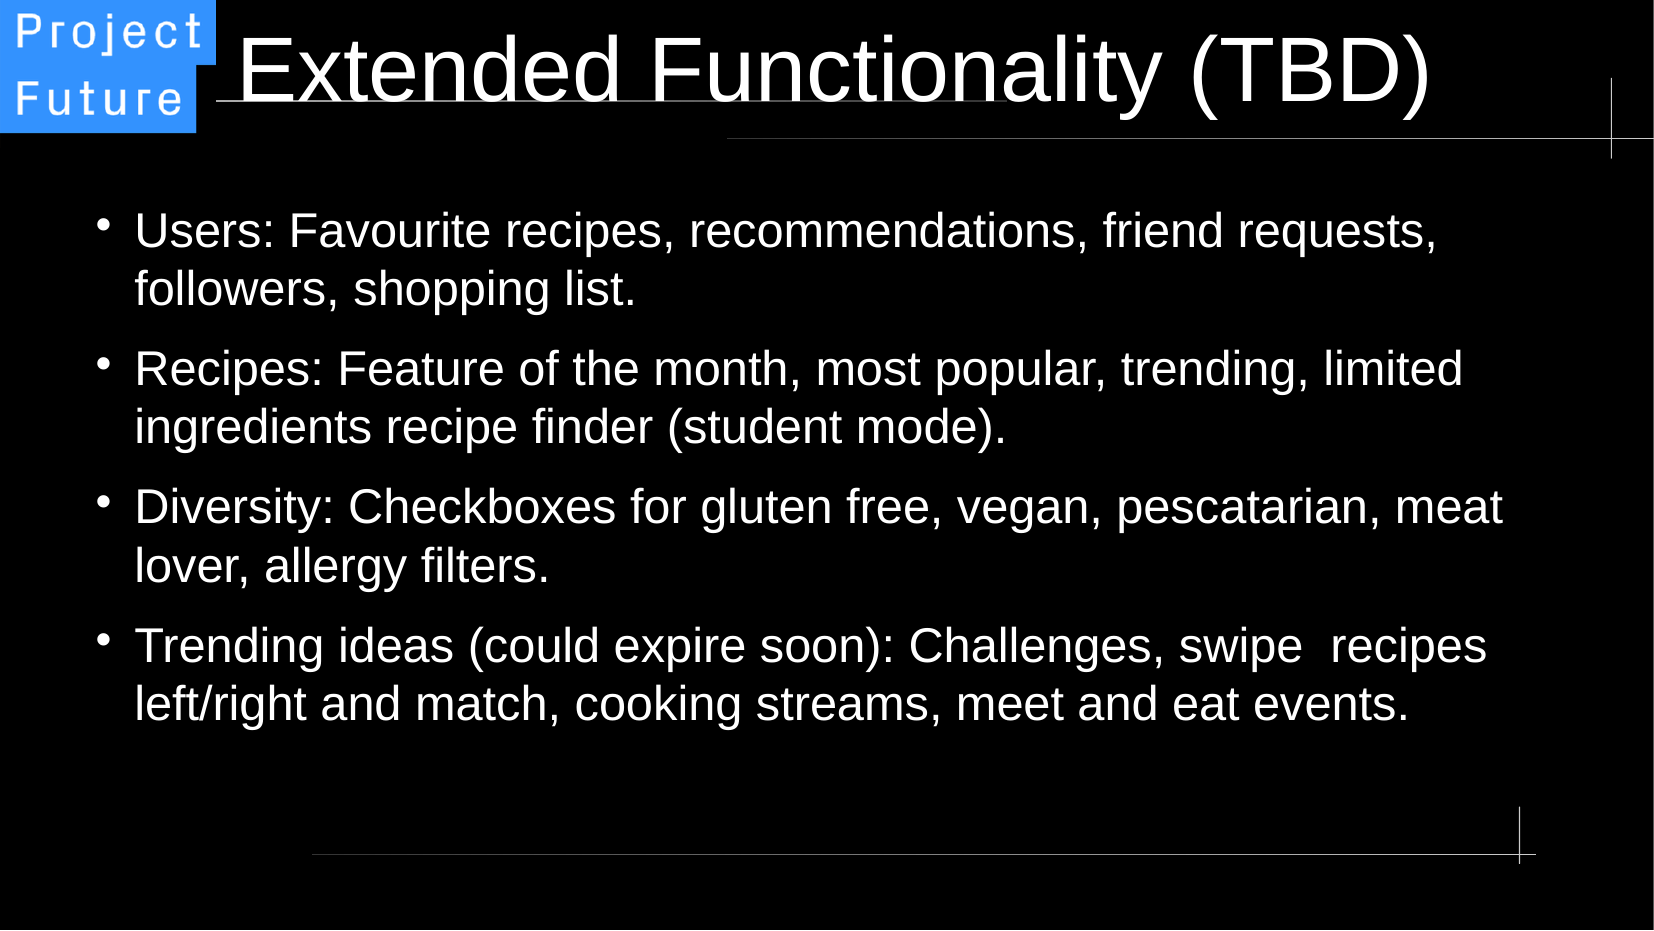

# Extended Functionality (TBD)
Users: Favourite recipes, recommendations, friend requests, followers, shopping list.
Recipes: Feature of the month, most popular, trending, limited ingredients recipe finder (student mode).
Diversity: Checkboxes for gluten free, vegan, pescatarian, meat lover, allergy filters.
Trending ideas (could expire soon): Challenges, swipe recipes left/right and match, cooking streams, meet and eat events.